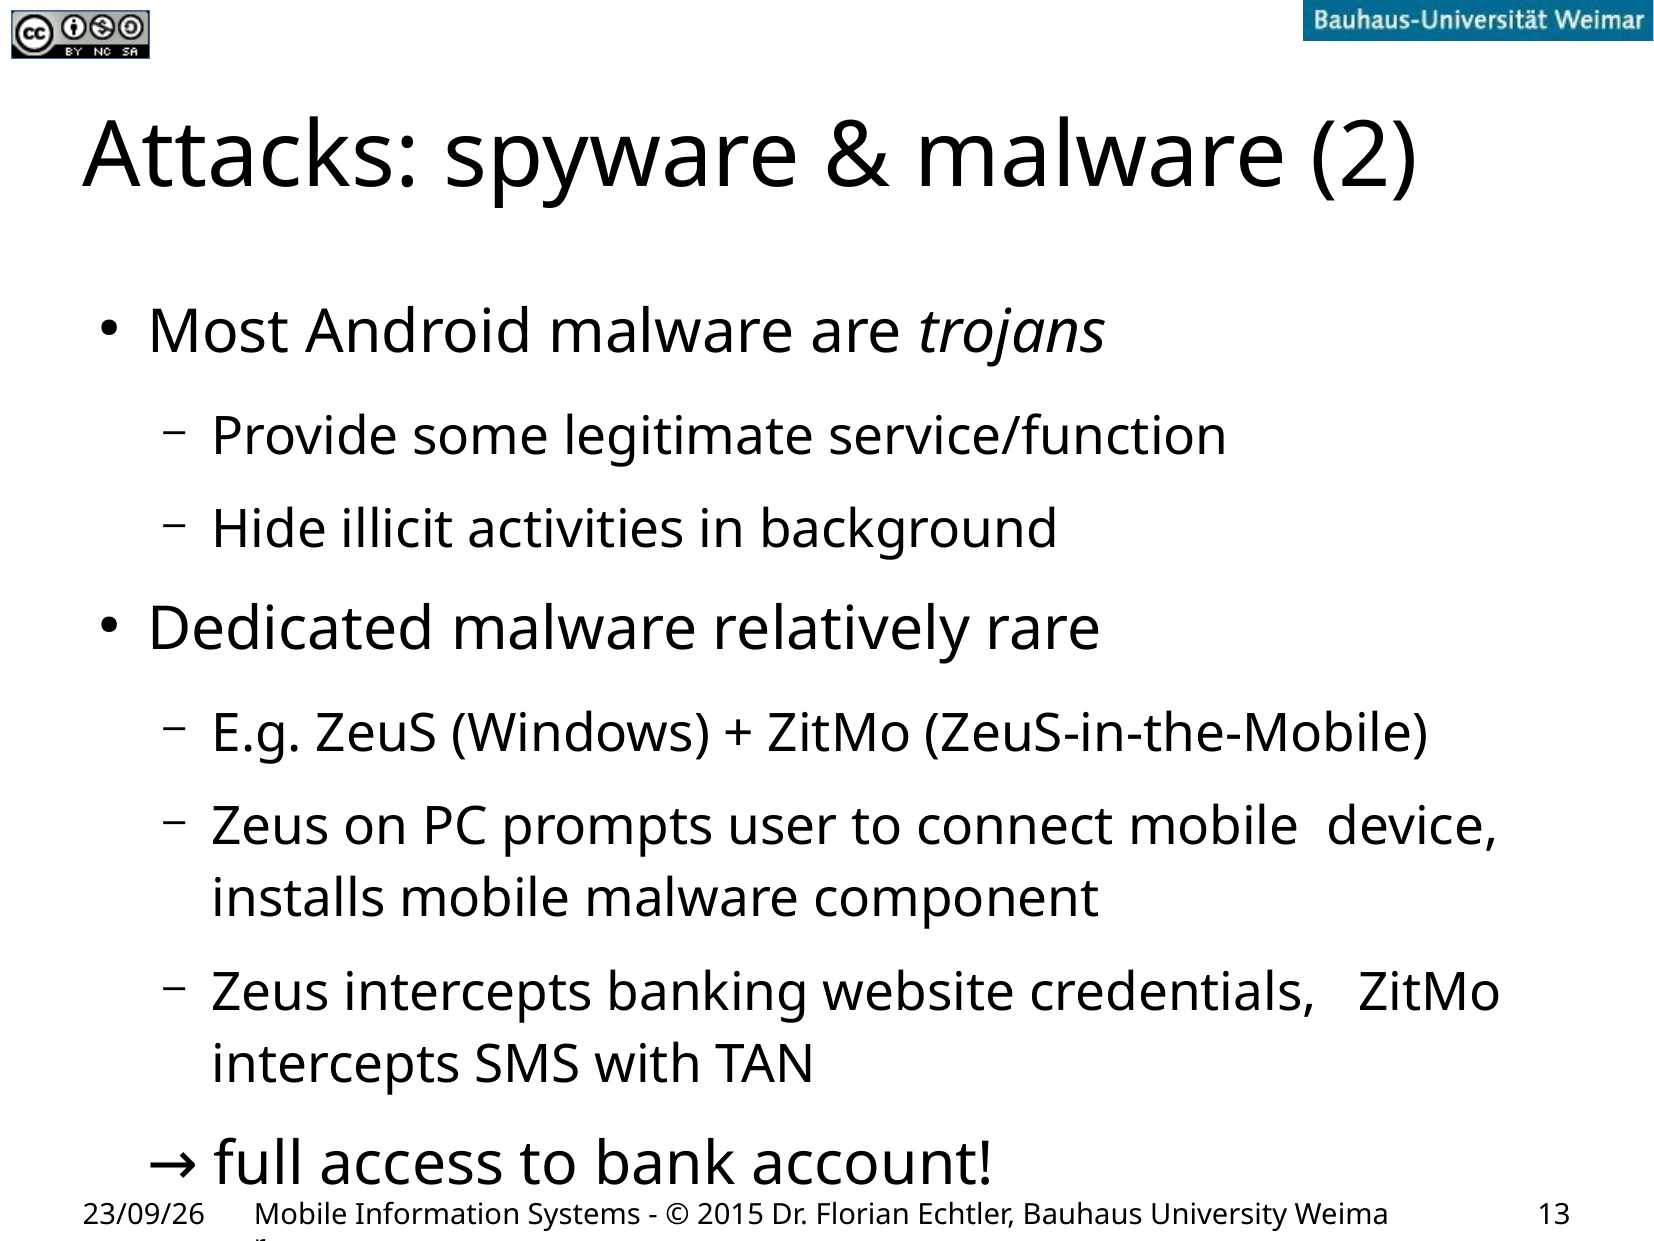

# Attacks: spyware & malware (2)
Most Android malware are trojans
Provide some legitimate service/function
Hide illicit activities in background
Dedicated malware relatively rare
E.g. ZeuS (Windows) + ZitMo (ZeuS-in-the-Mobile)
Zeus on PC prompts user to connect mobile device, installs mobile malware component
Zeus intercepts banking website credentials, ZitMo intercepts SMS with TAN
→ full access to bank account!
Mobile Information Systems - © 2015 Dr. Florian Echtler, Bauhaus University Weimar
13